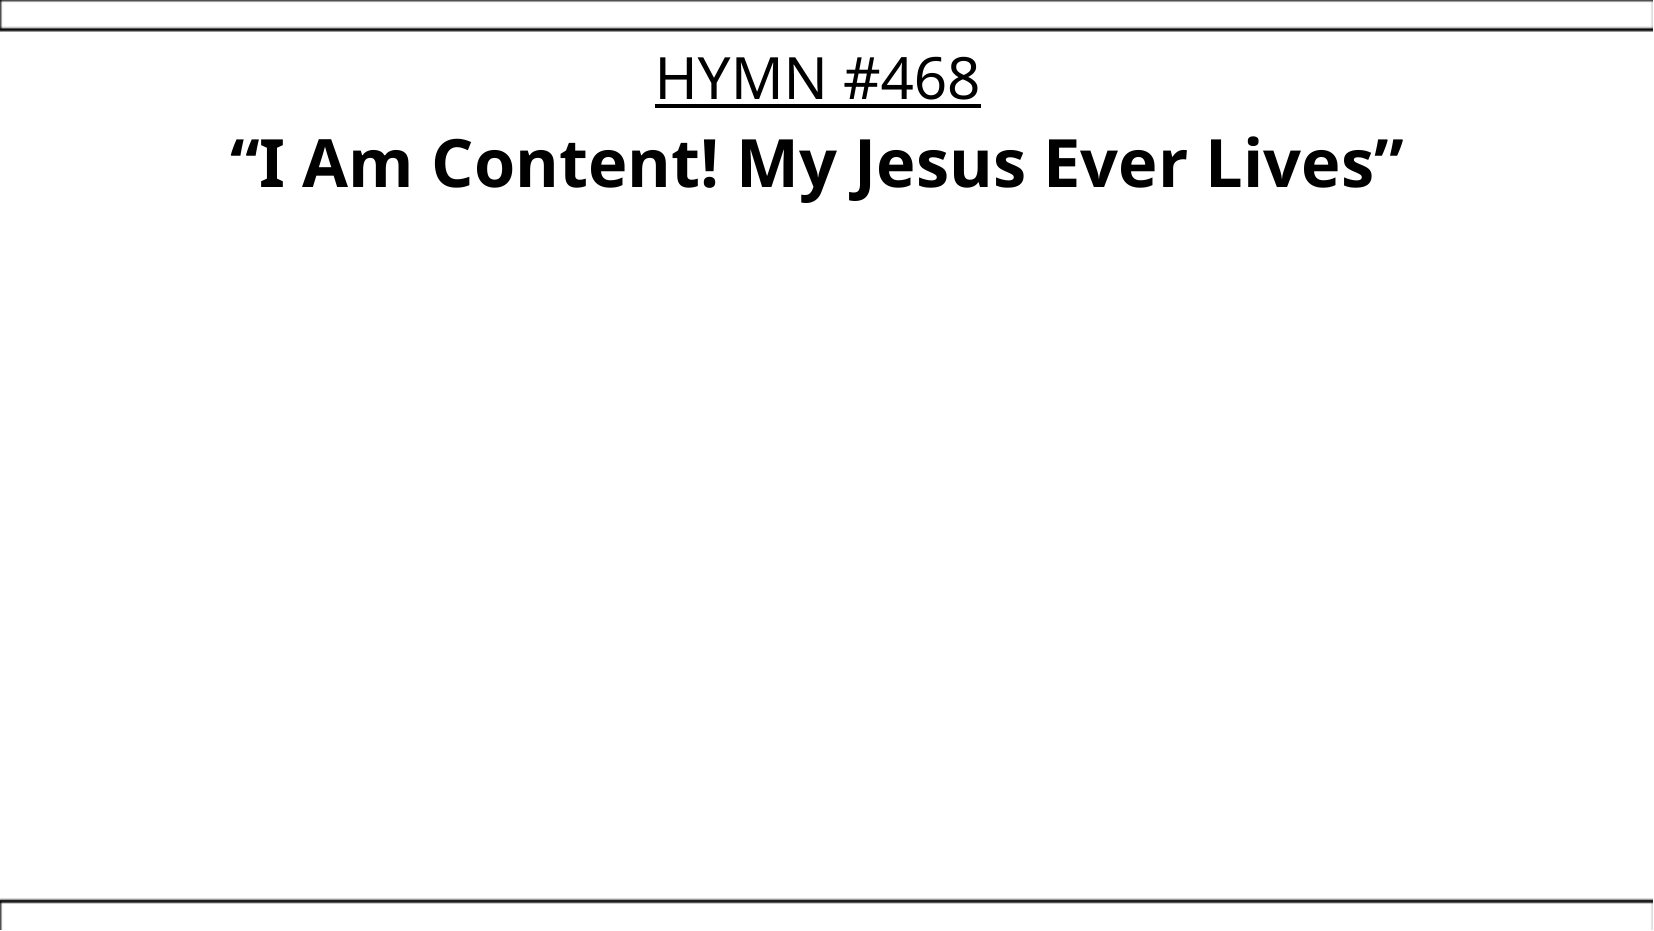

HYMN #468
“I Am Content! My Jesus Ever Lives”